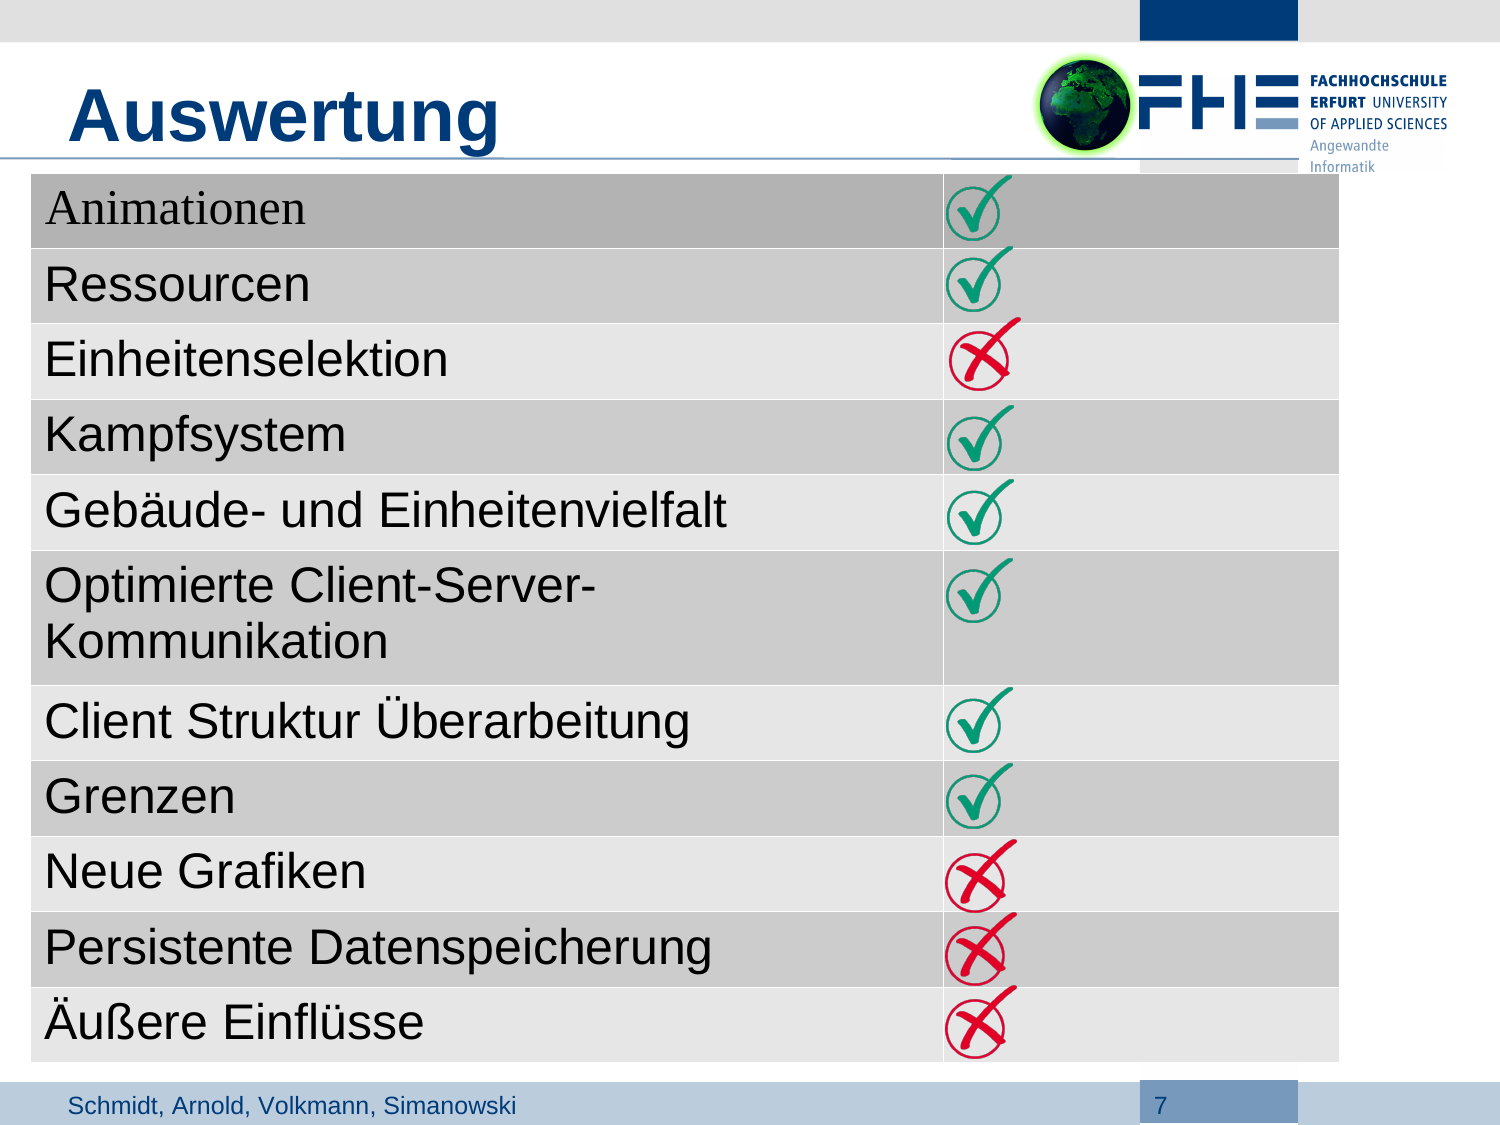

# Auswertung
| Animationen | |
| --- | --- |
| Ressourcen | |
| Einheitenselektion | |
| Kampfsystem | |
| Gebäude- und Einheitenvielfalt | |
| Optimierte Client-Server-Kommunikation | |
| Client Struktur Überarbeitung | |
| Grenzen | |
| Neue Grafiken | |
| Persistente Datenspeicherung | |
| Äußere Einflüsse | |